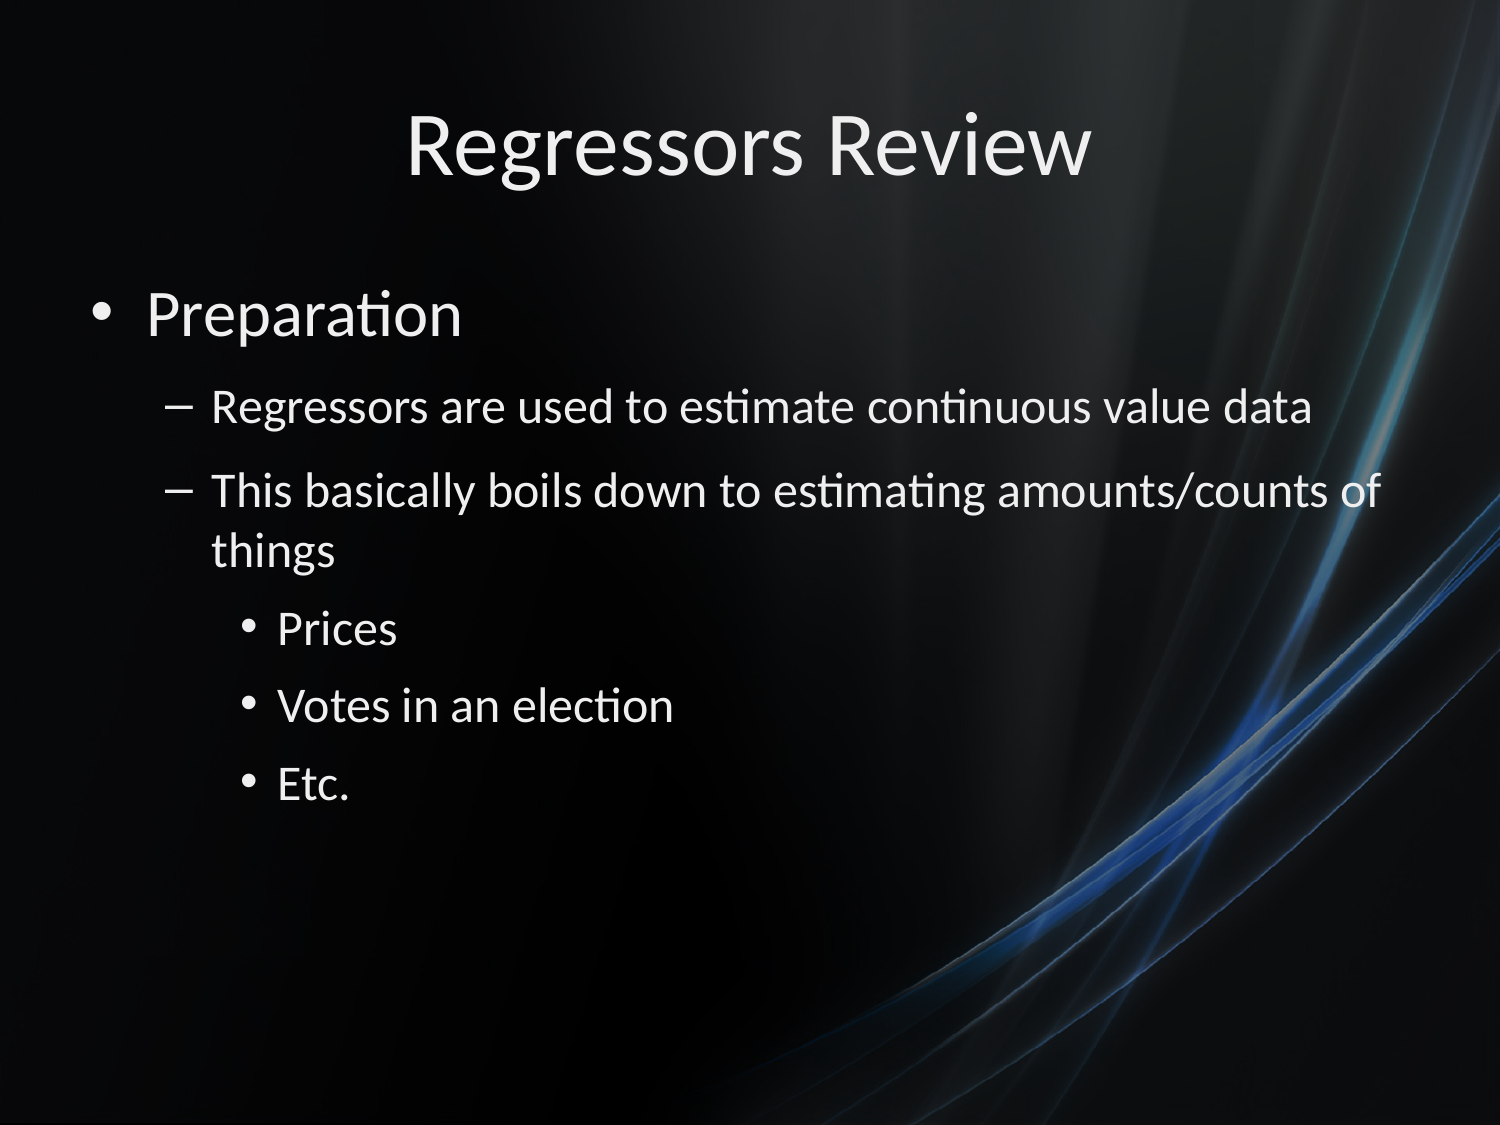

# Regressors Review
Preparation
Regressors are used to estimate continuous value data
This basically boils down to estimating amounts/counts of things
Prices
Votes in an election
Etc.